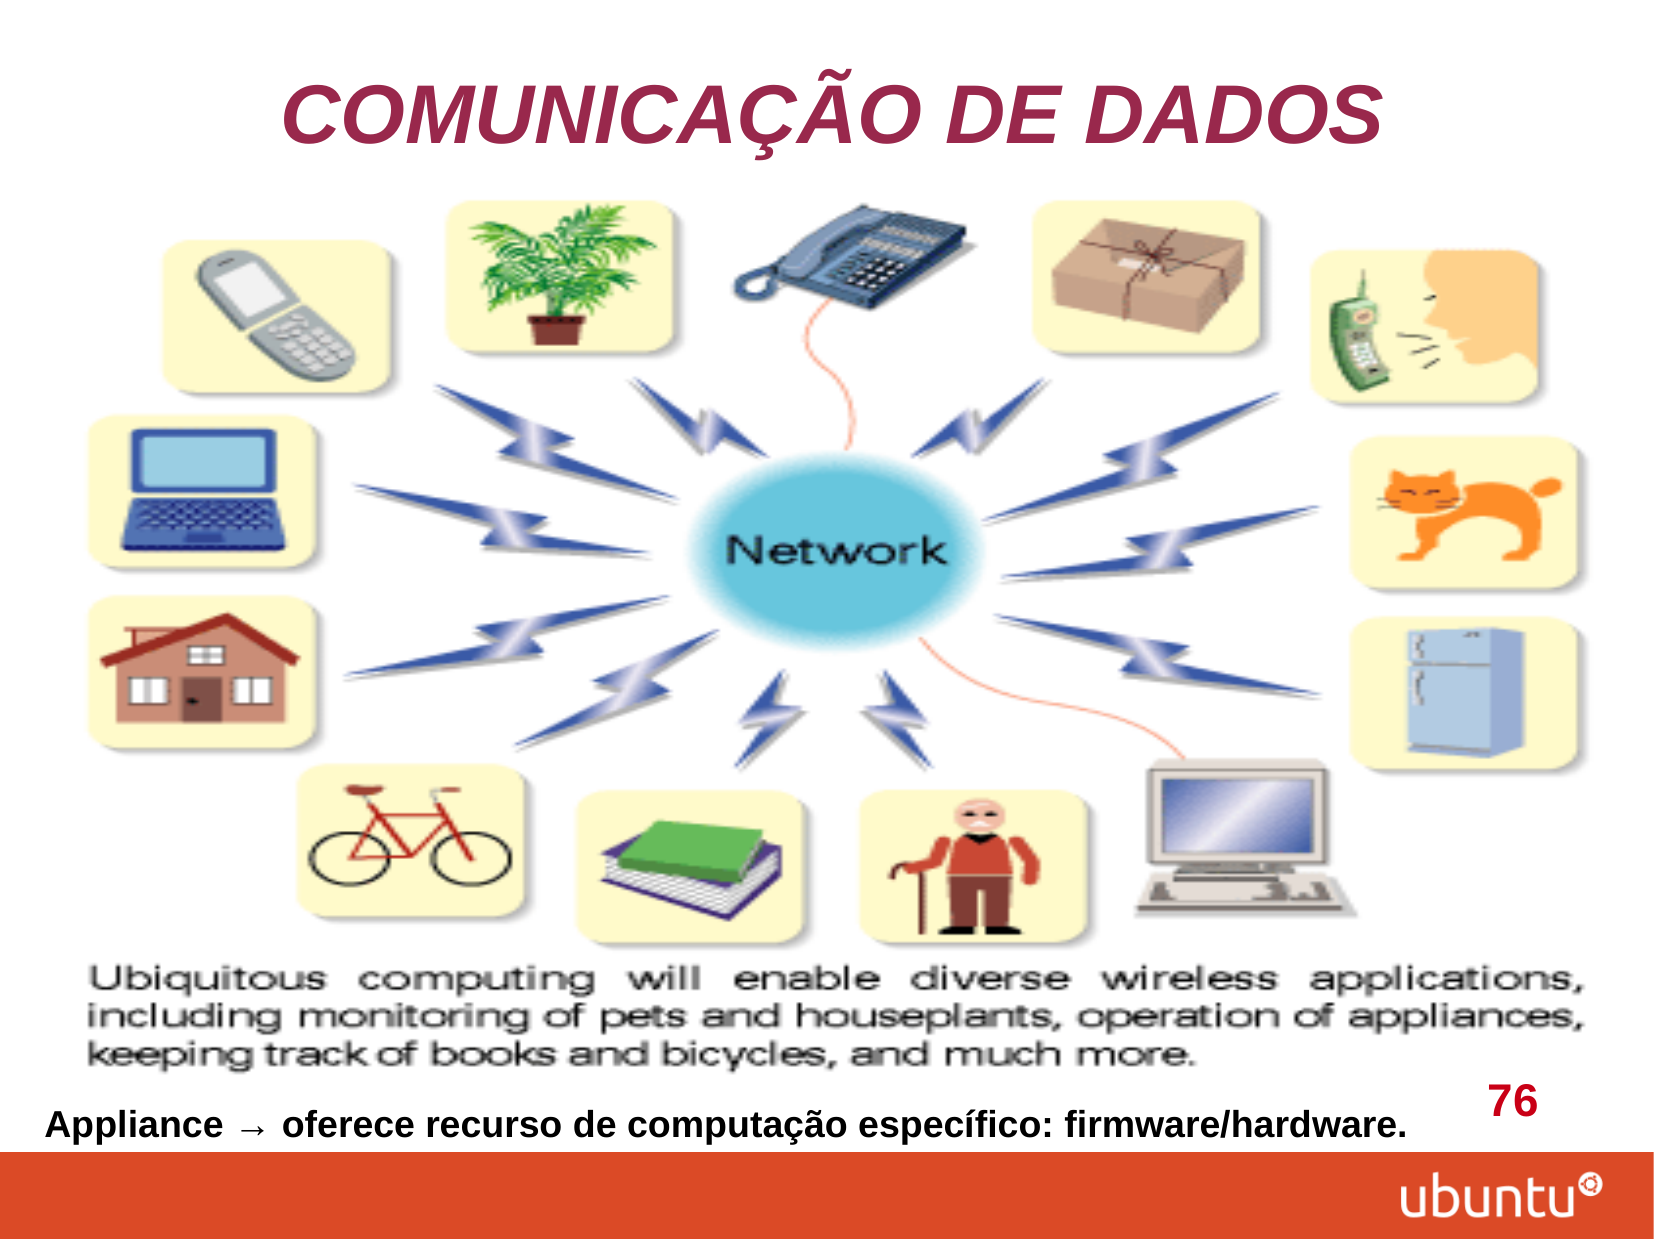

# COMUNICAÇÃO DE DADOS
Appliance → oferece recurso de computação específico: firmware/hardware.